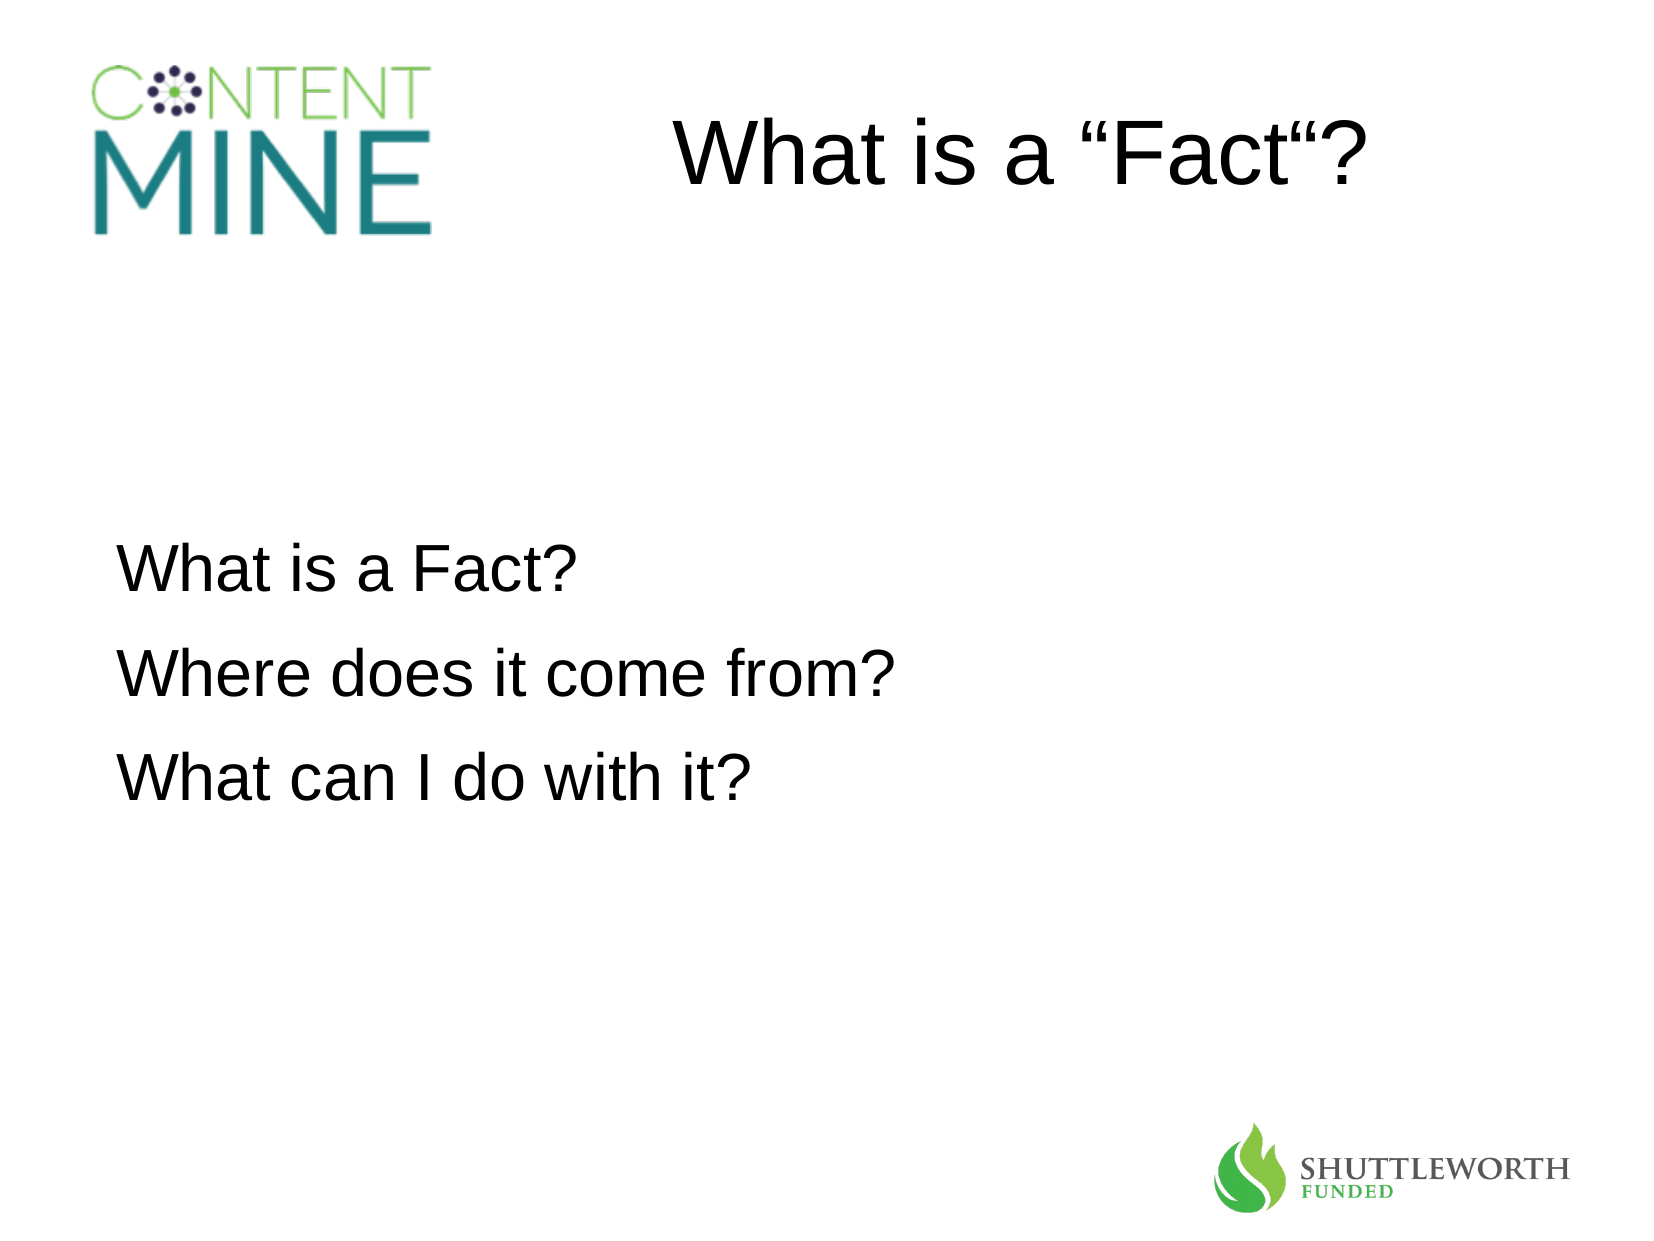

# What is a “Fact“?
What is a Fact?
Where does it come from?
What can I do with it?